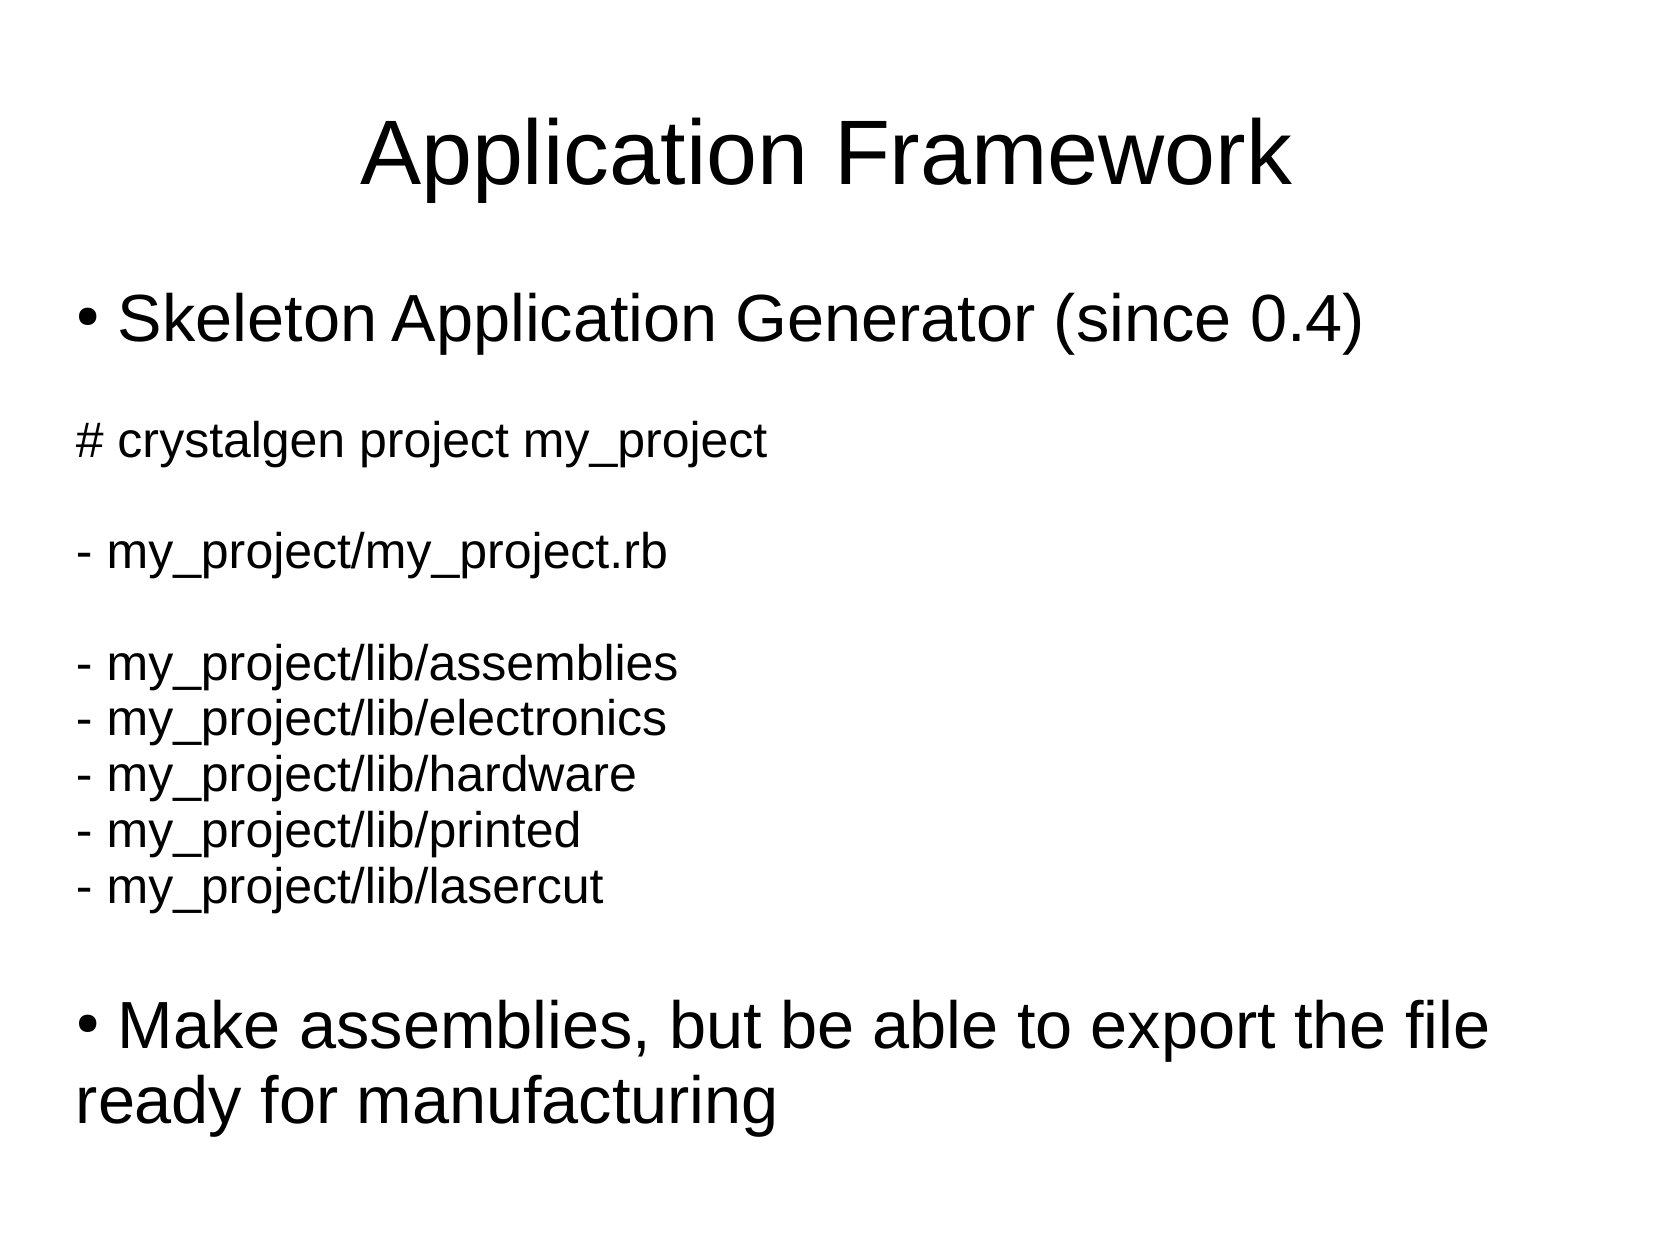

# Application Framework
 Skeleton Application Generator (since 0.4)
# crystalgen project my_project
- my_project/my_project.rb
- my_project/lib/assemblies
- my_project/lib/electronics
- my_project/lib/hardware
- my_project/lib/printed
- my_project/lib/lasercut
 Make assemblies, but be able to export the file ready for manufacturing